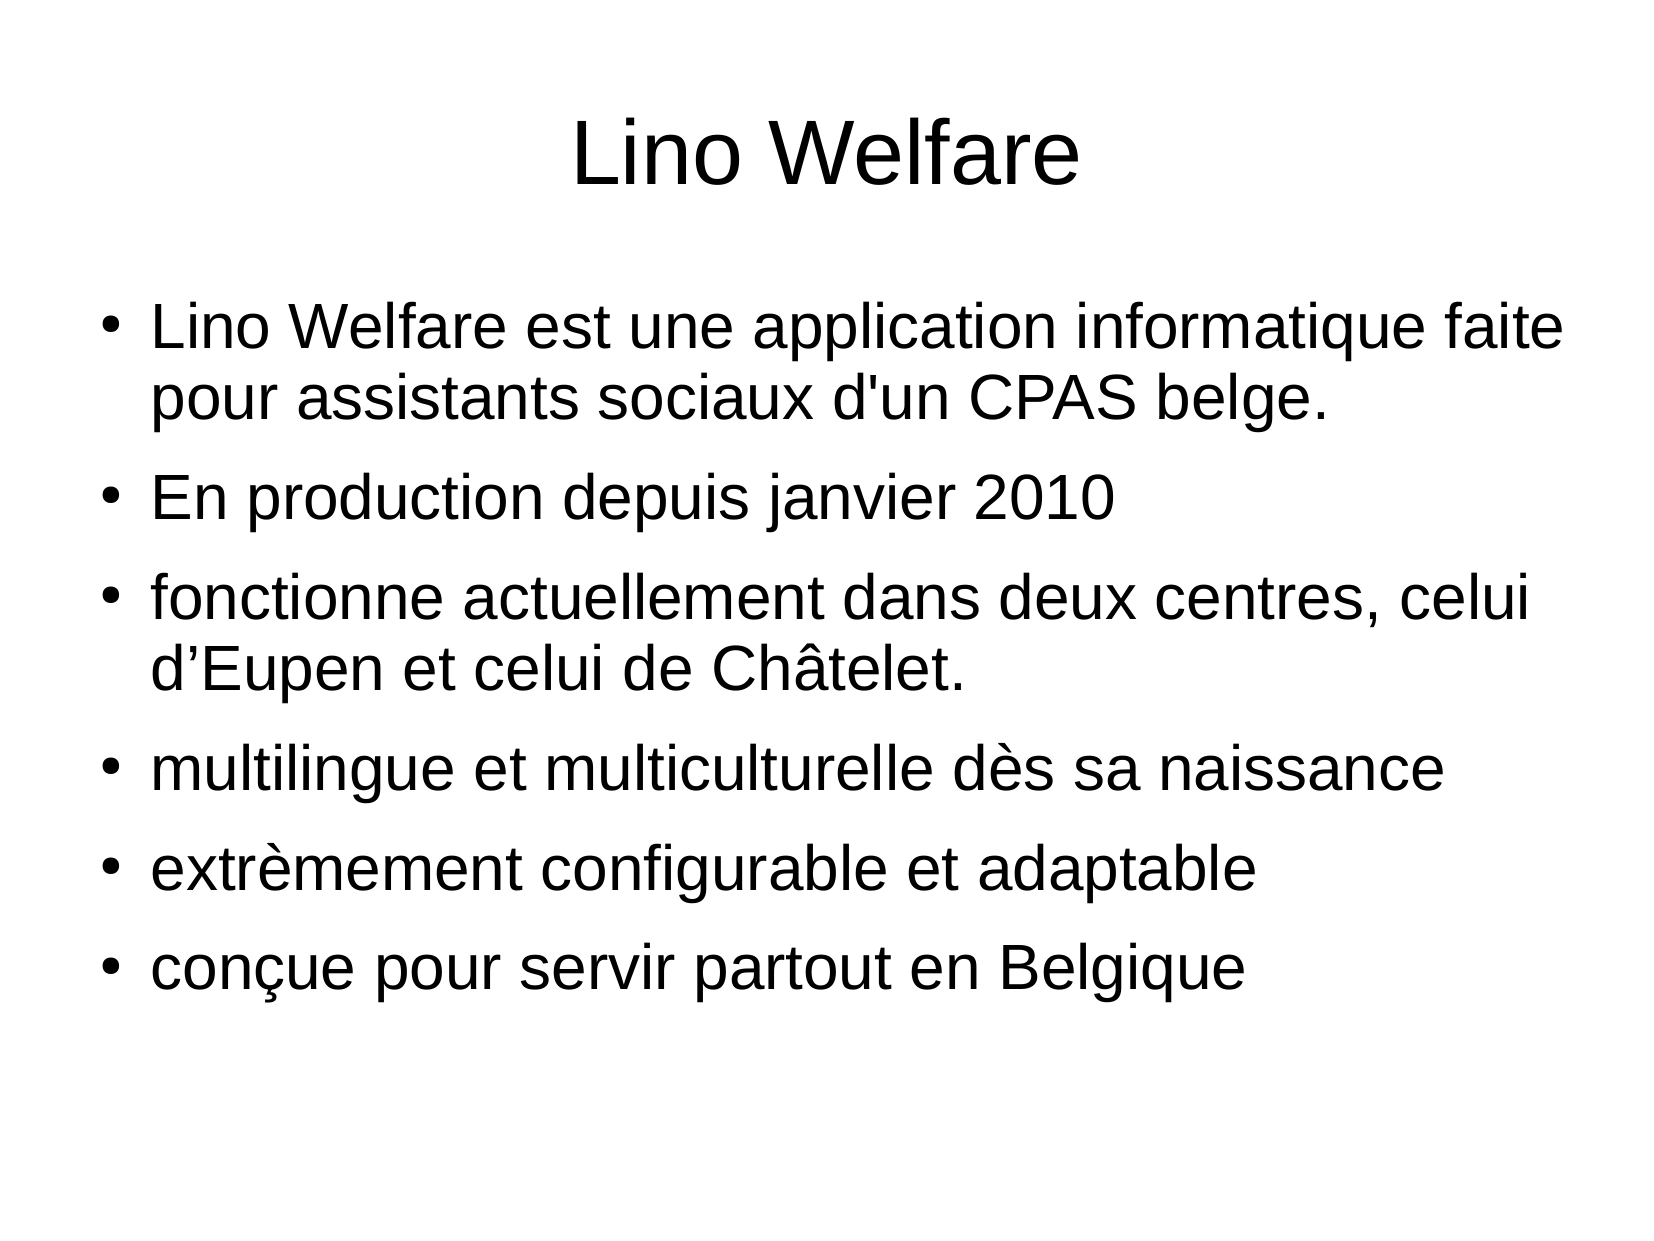

# Lino Welfare
Lino Welfare est une application informatique faite pour assistants sociaux d'un CPAS belge.
En production depuis janvier 2010
fonctionne actuellement dans deux centres, celui d’Eupen et celui de Châtelet.
multilingue et multiculturelle dès sa naissance
extrèmement configurable et adaptable
conçue pour servir partout en Belgique